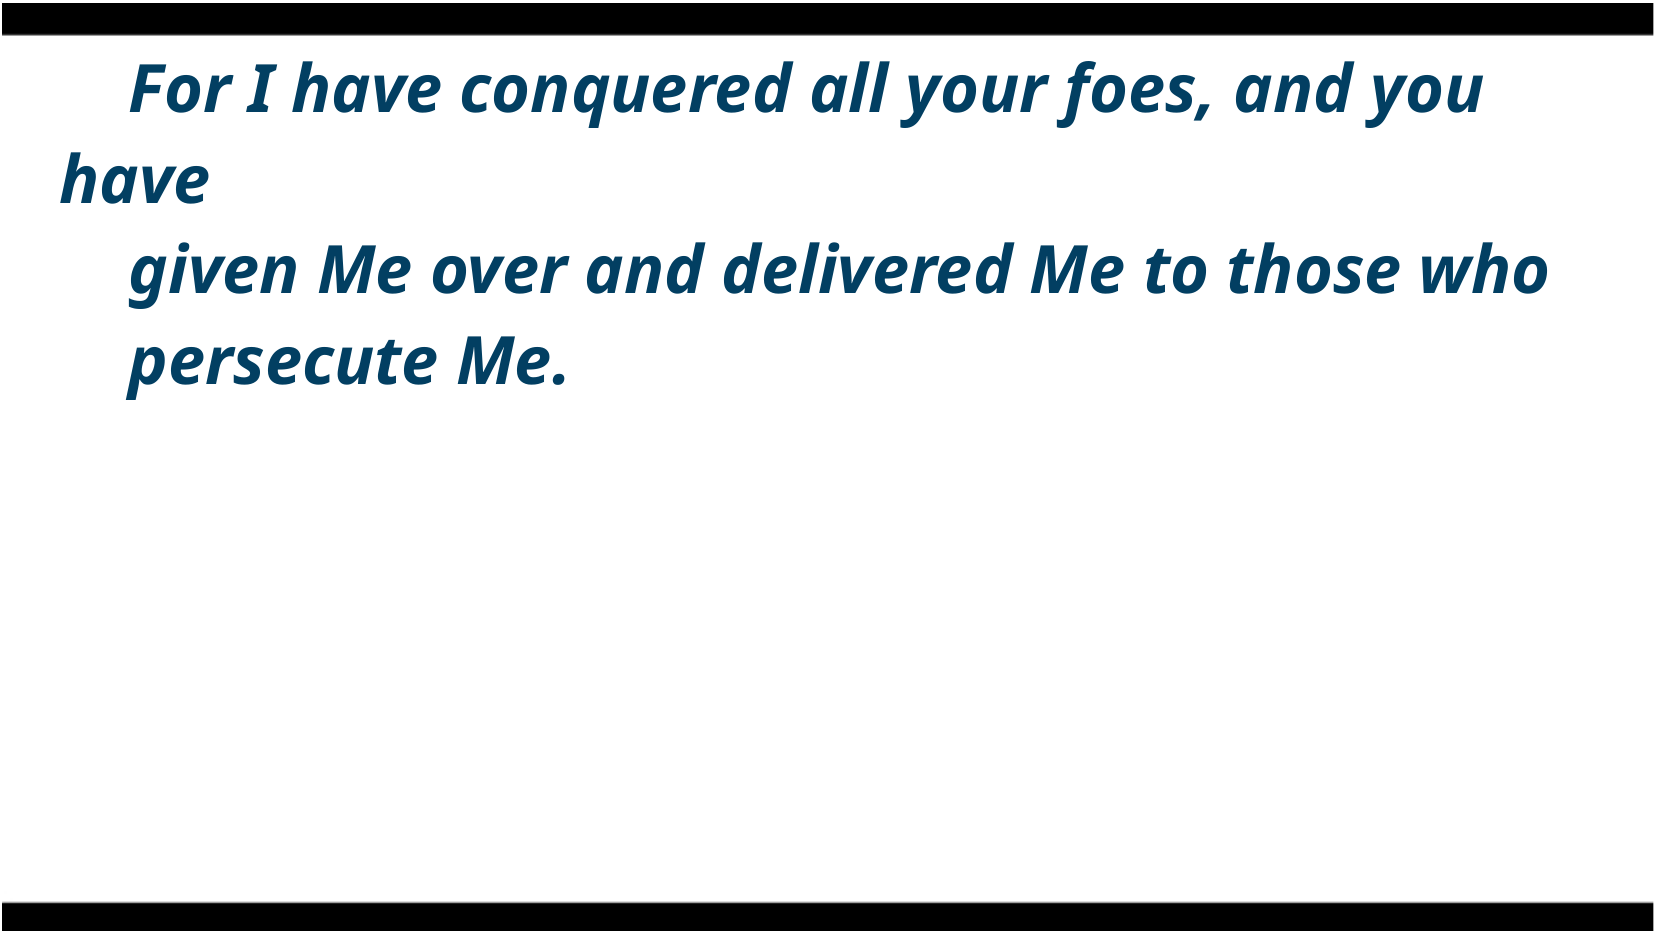

For I have conquered all your foes, and you have
 given Me over and delivered Me to those who
 persecute Me.